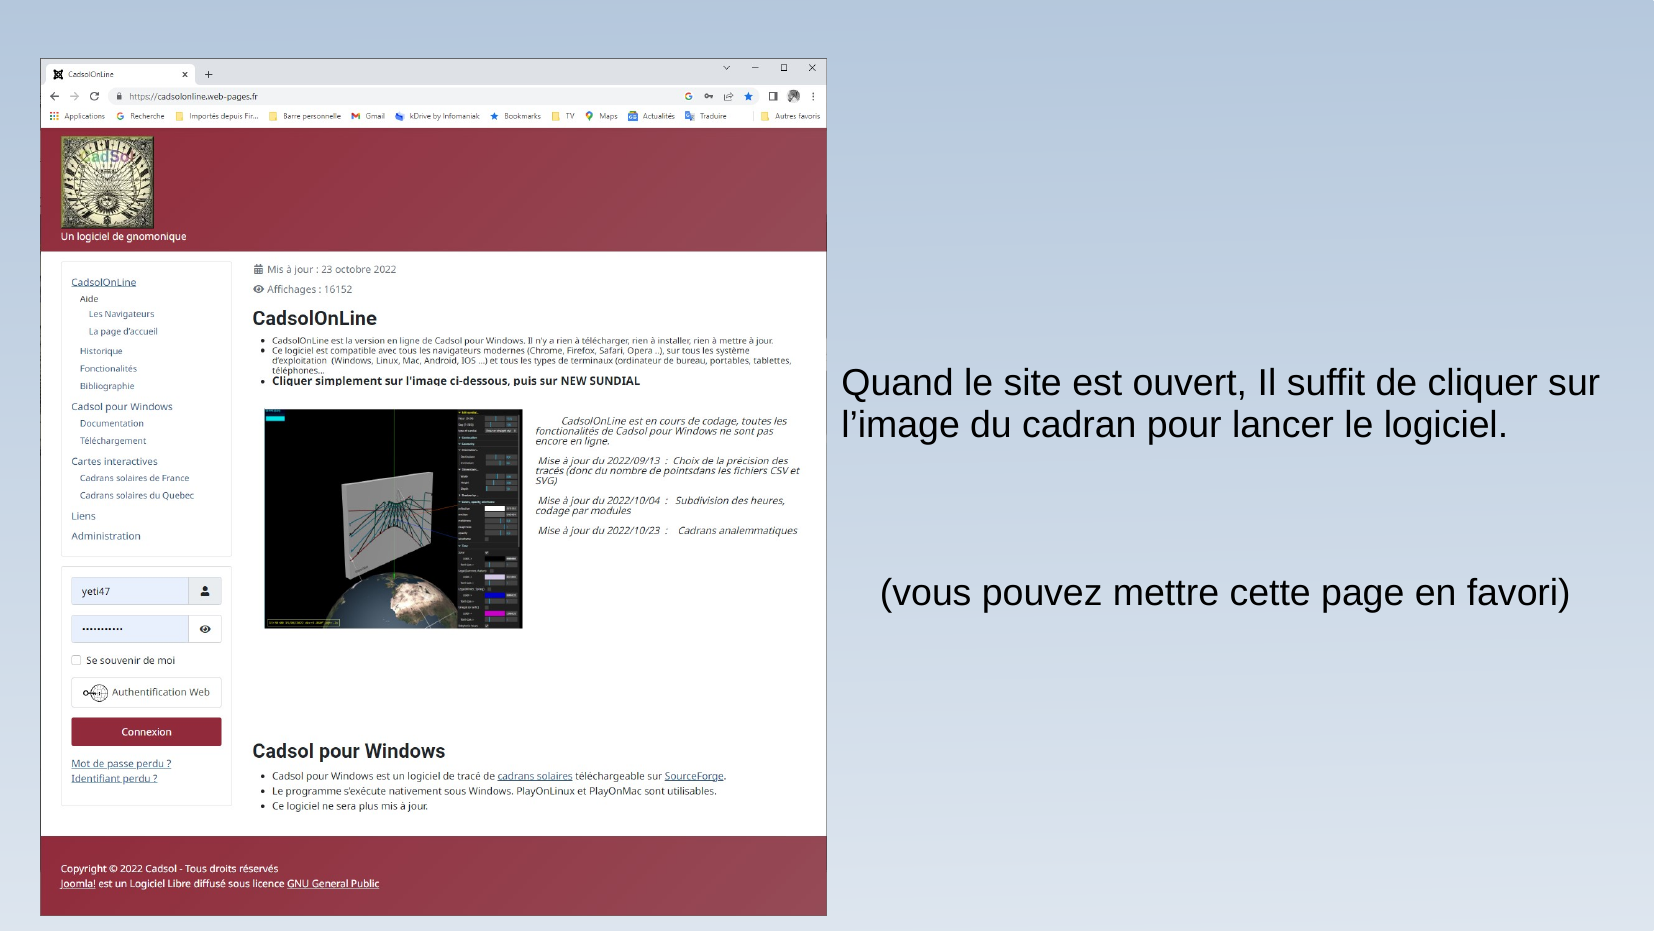

Quand le site est ouvert, Il suffit de cliquer sur l’image du cadran pour lancer le logiciel.
(vous pouvez mettre cette page en favori)